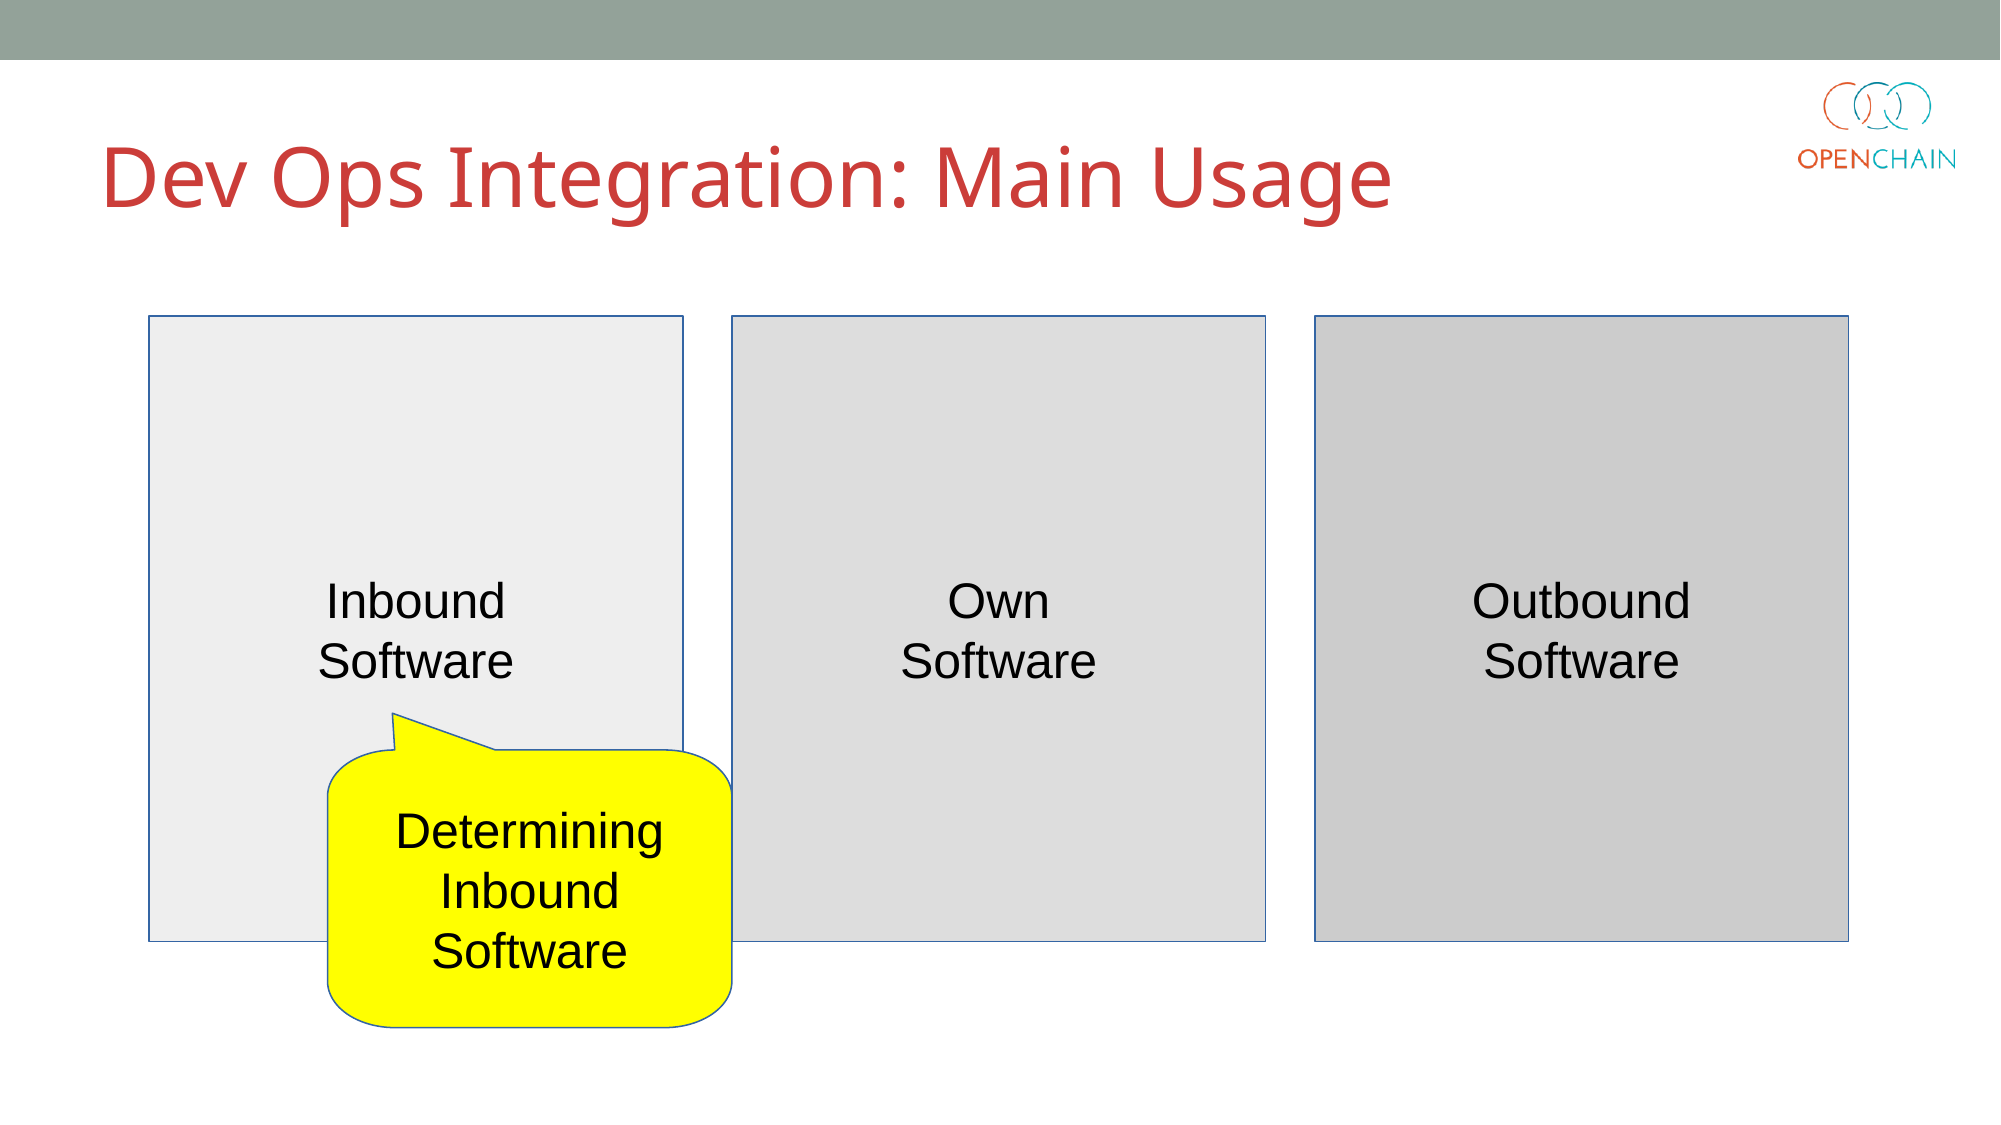

Dev Ops Integration: Main Usage
Inbound
Software
Own
Software
Outbound
Software
Determining Inbound Software